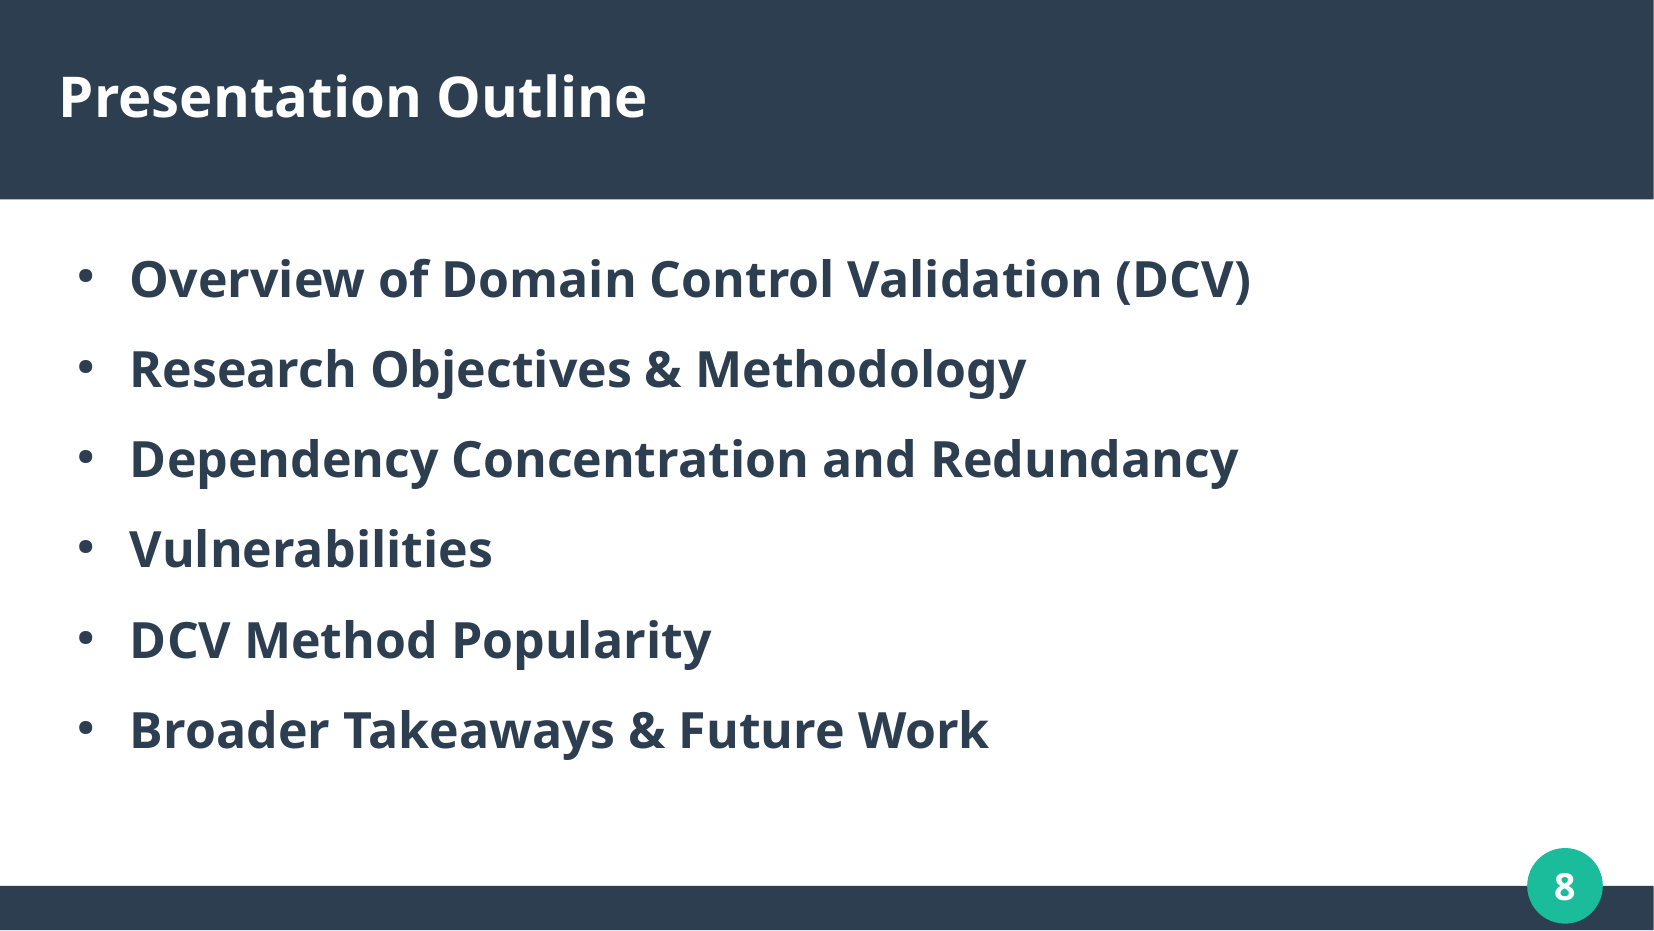

# Presentation Outline
Overview of Domain Control Validation (DCV)
Research Objectives & Methodology
Dependency Concentration and Redundancy
Vulnerabilities
DCV Method Popularity
Broader Takeaways & Future Work
8